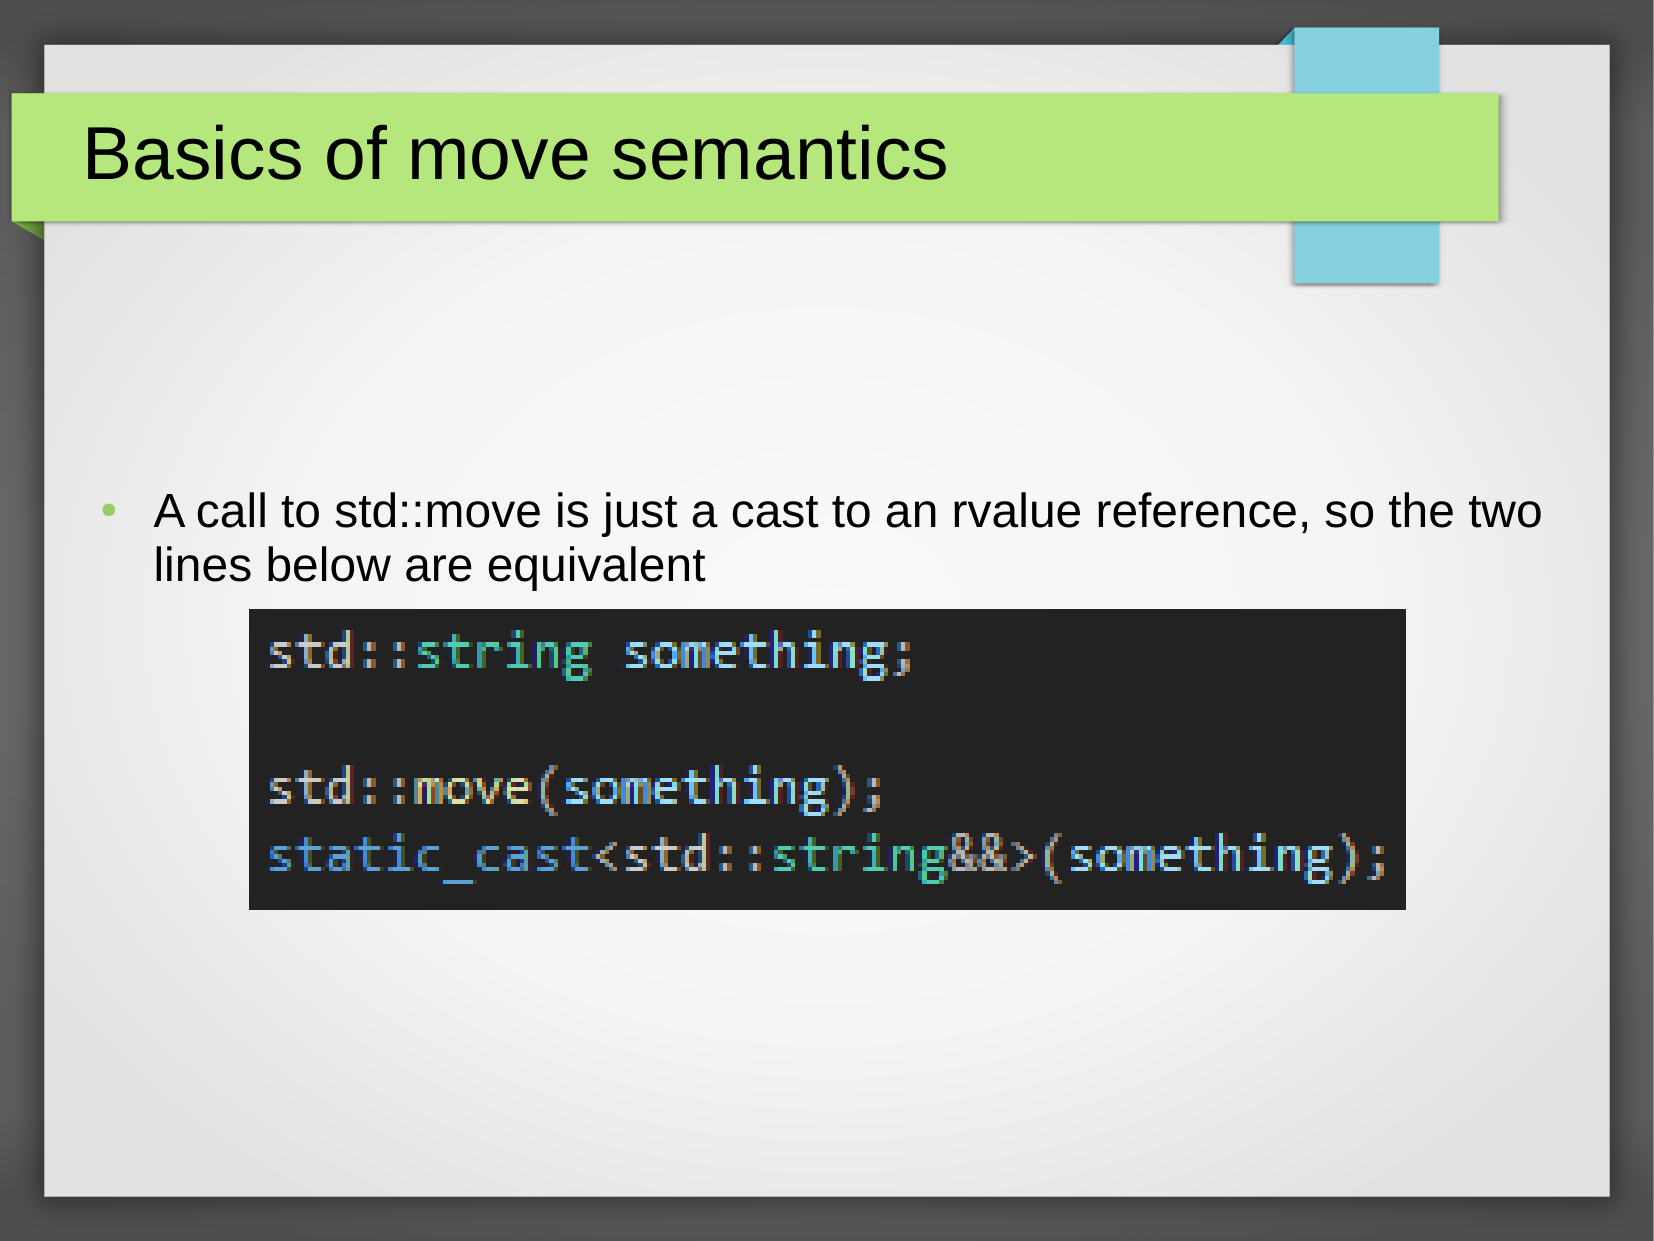

# Basics of move semantics
A call to std::move is just a cast to an rvalue reference, so the two lines below are equivalent